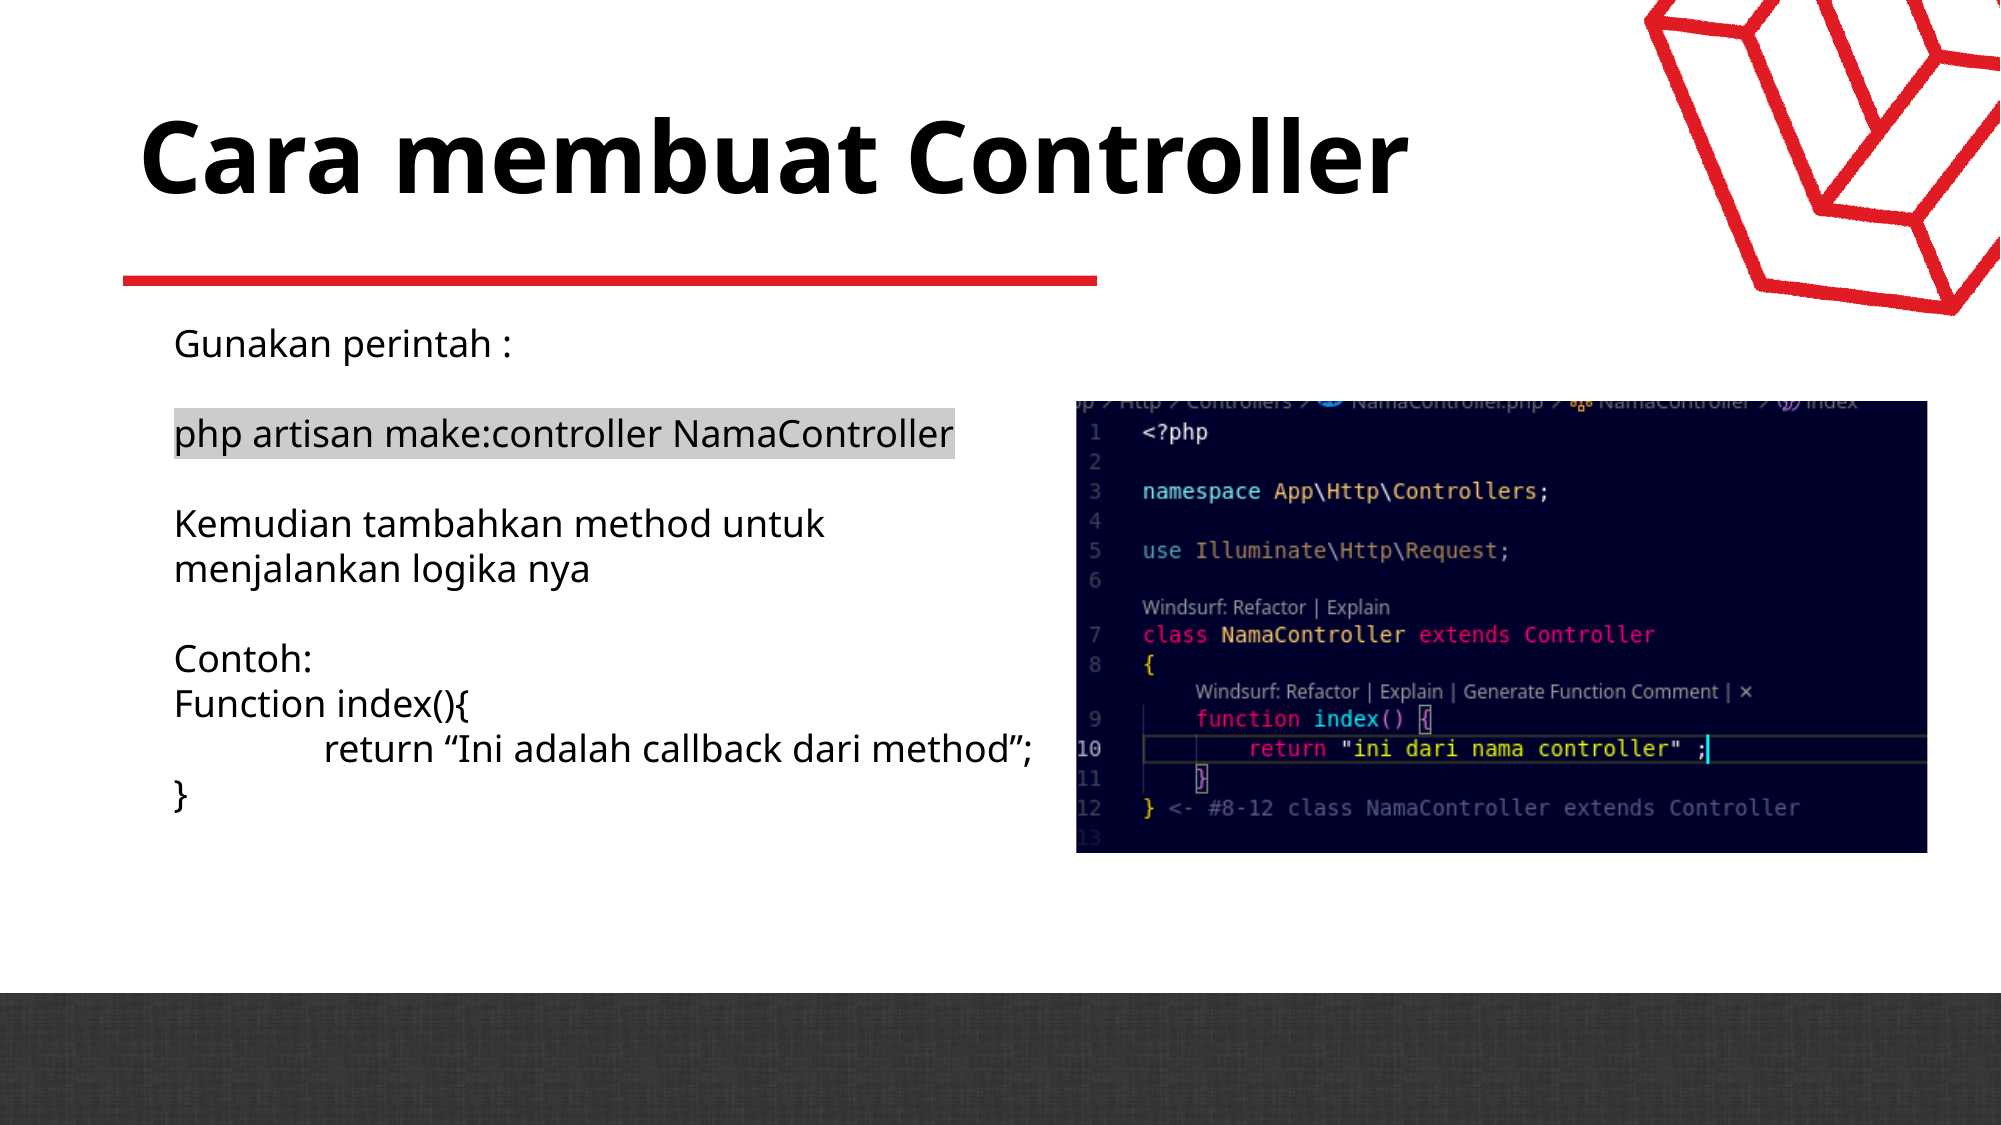

Cara membuat Controller
Gunakan perintah :
php artisan make:controller NamaController
Kemudian tambahkan method untuk
menjalankan logika nya
Contoh:
Function index(){
	return “Ini adalah callback dari method”;
}